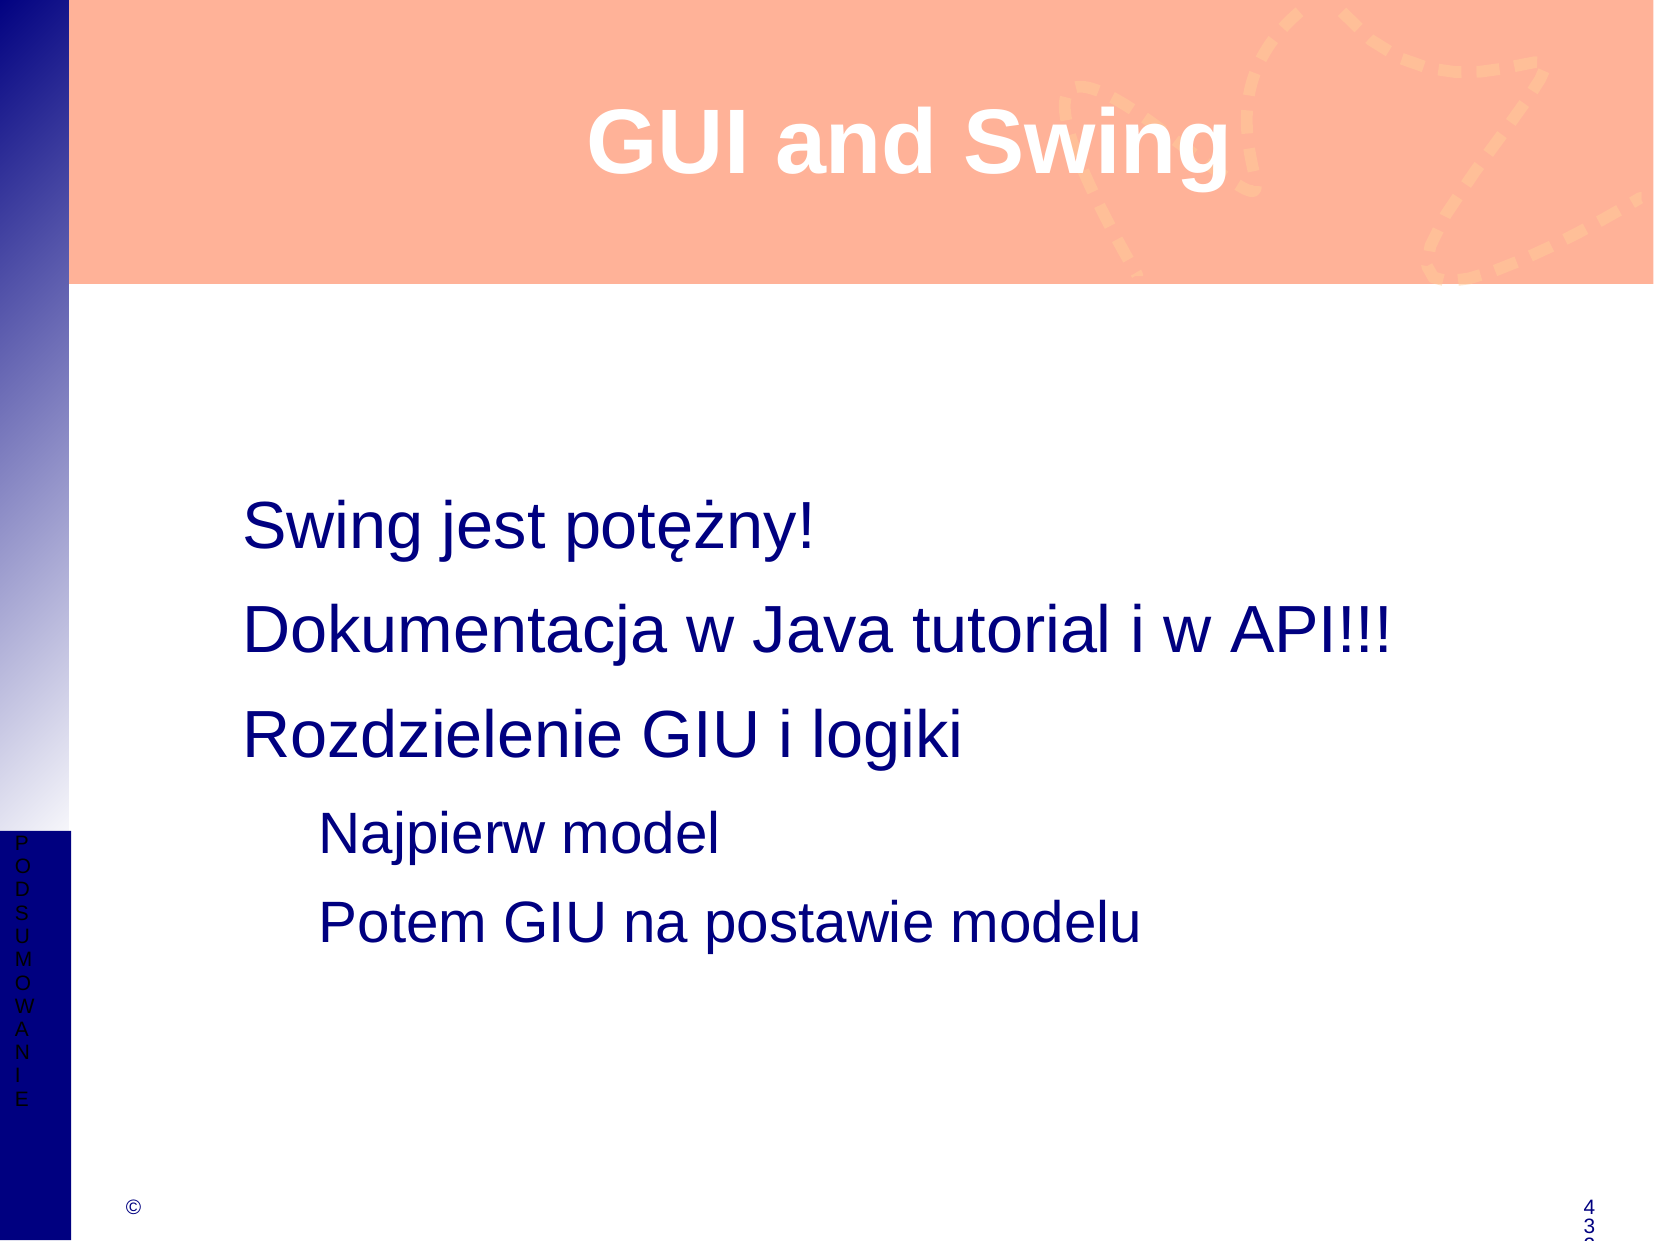

GUI and Swing
# Swing jest potężny!
Dokumentacja w Java tutorial i w API!!!
Rozdzielenie GIU i logiki
Najpierw model
Potem GIU na postawie modelu
P
O
D
S
U
M
O
W
A
N
I
E